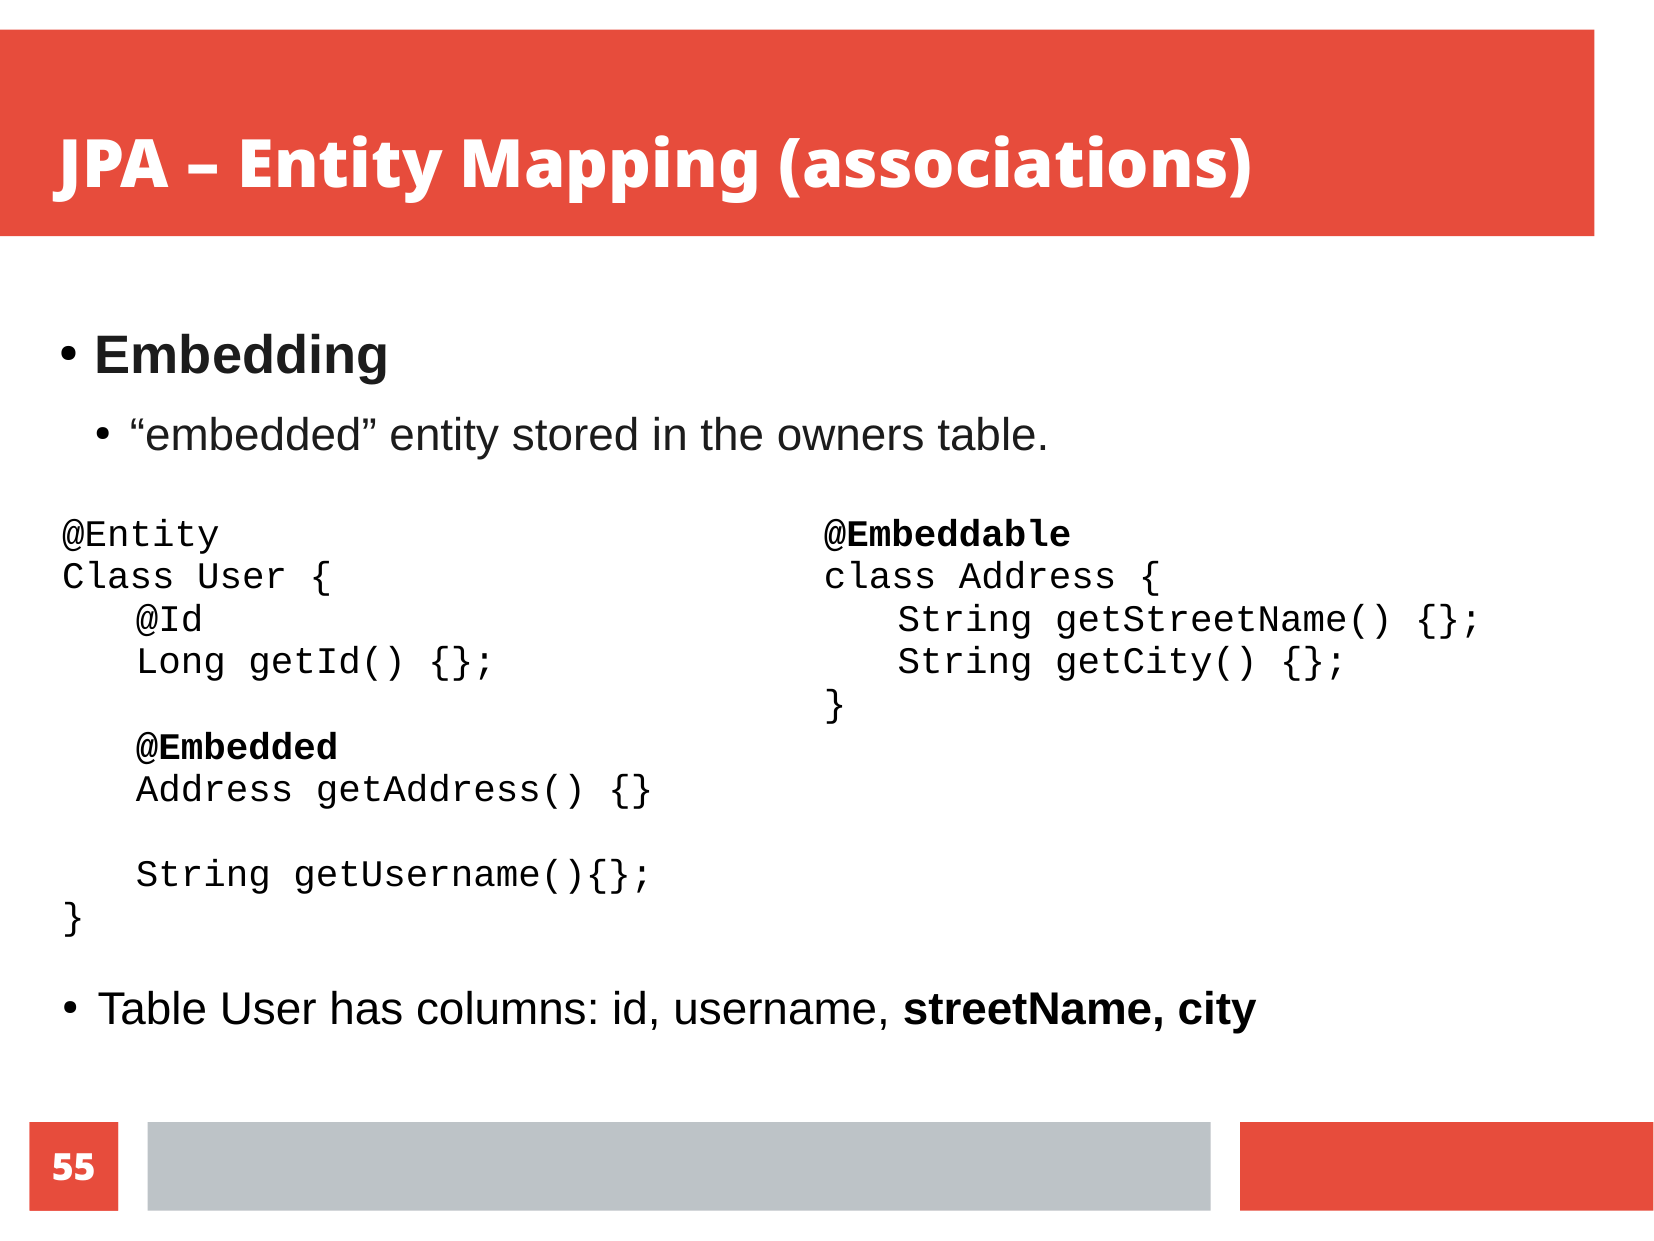

# JPA – Entity Mapping (associations)
Embedding
“embedded” entity stored in the owners table.
@Entity
Class User {
	@Id
	Long getId() {};
	@Embedded
	Address getAddress() {}
	String getUsername(){};
}
@Embeddable
class Address {
	String getStreetName() {};
	String getCity() {};
}
Table User has columns: id, username, streetName, city
55